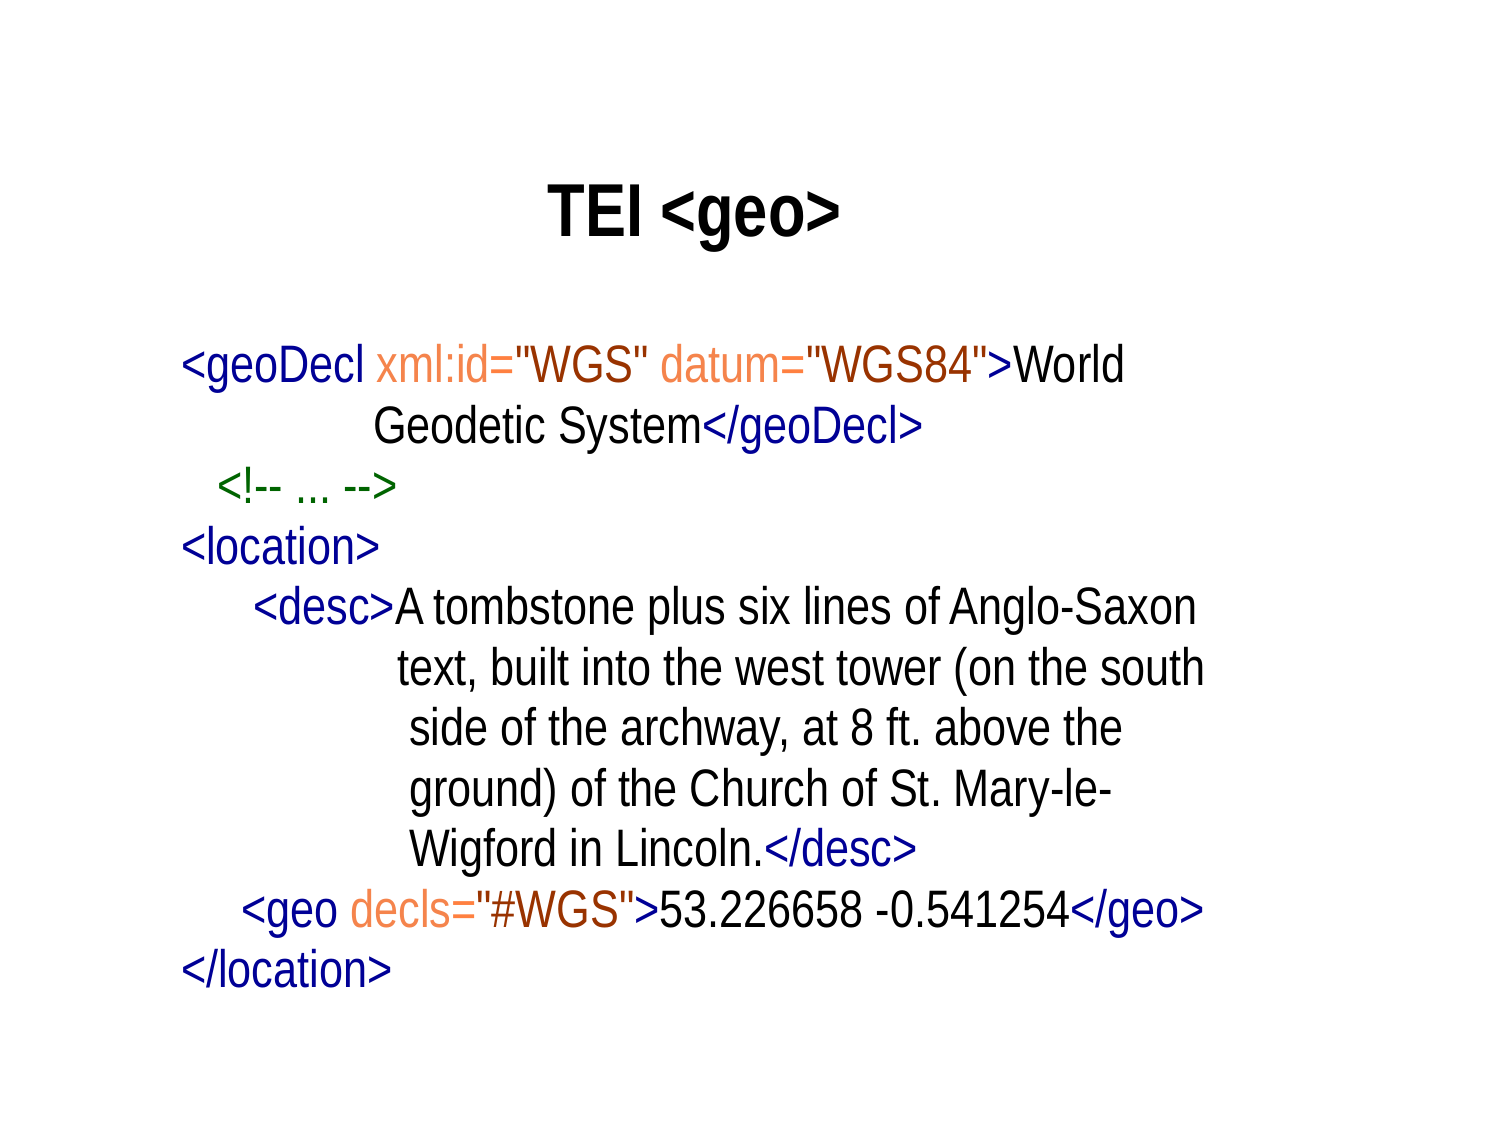

# TEI <geo>
<geoDecl xml:id="WGS" datum="WGS84">World
 Geodetic System</geoDecl>
 <!-- ... -->
<location>
 <desc>A tombstone plus six lines of Anglo-Saxon
 text, built into the west tower (on the south
 side of the archway, at 8 ft. above the
 ground) of the Church of St. Mary-le-
 Wigford in Lincoln.</desc>
 <geo decls="#WGS">53.226658 -0.541254</geo>
</location>